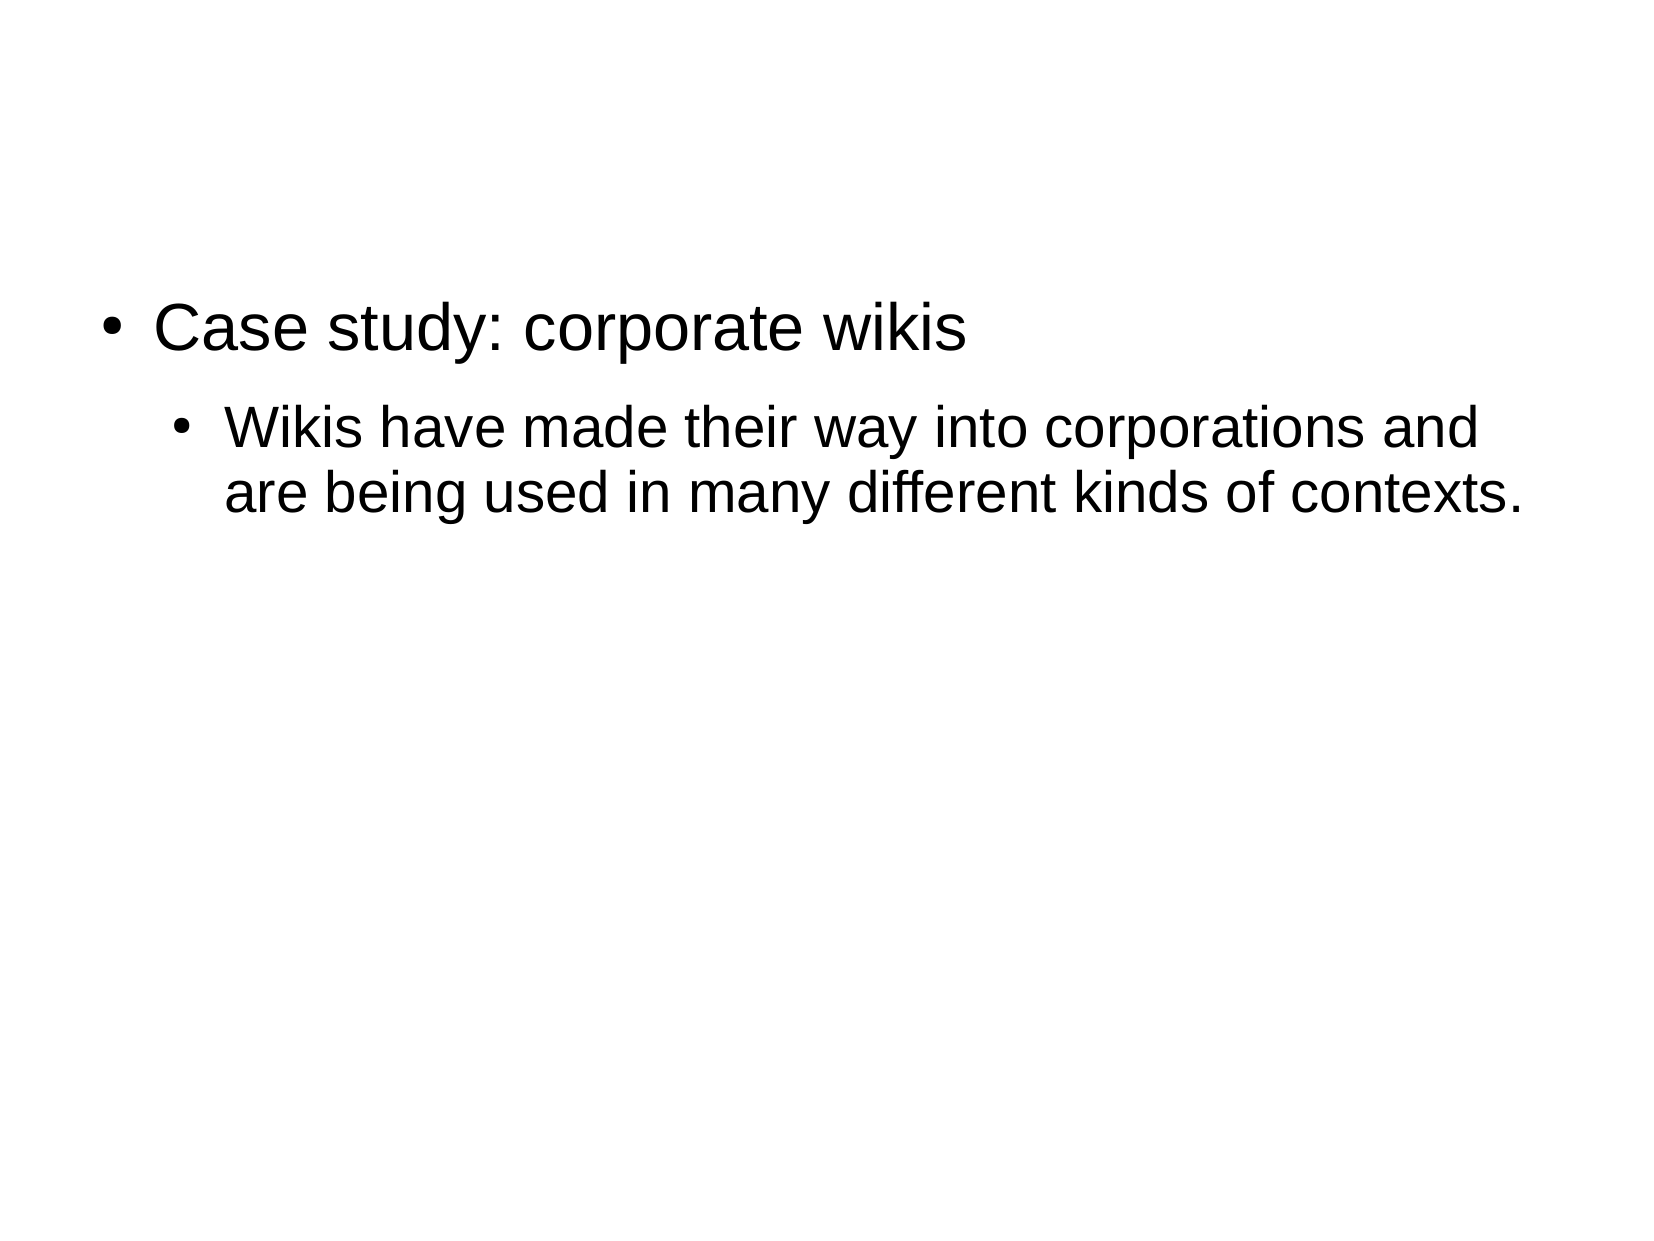

# Case study: corporate wikis
Wikis have made their way into corporations and are being used in many different kinds of contexts.